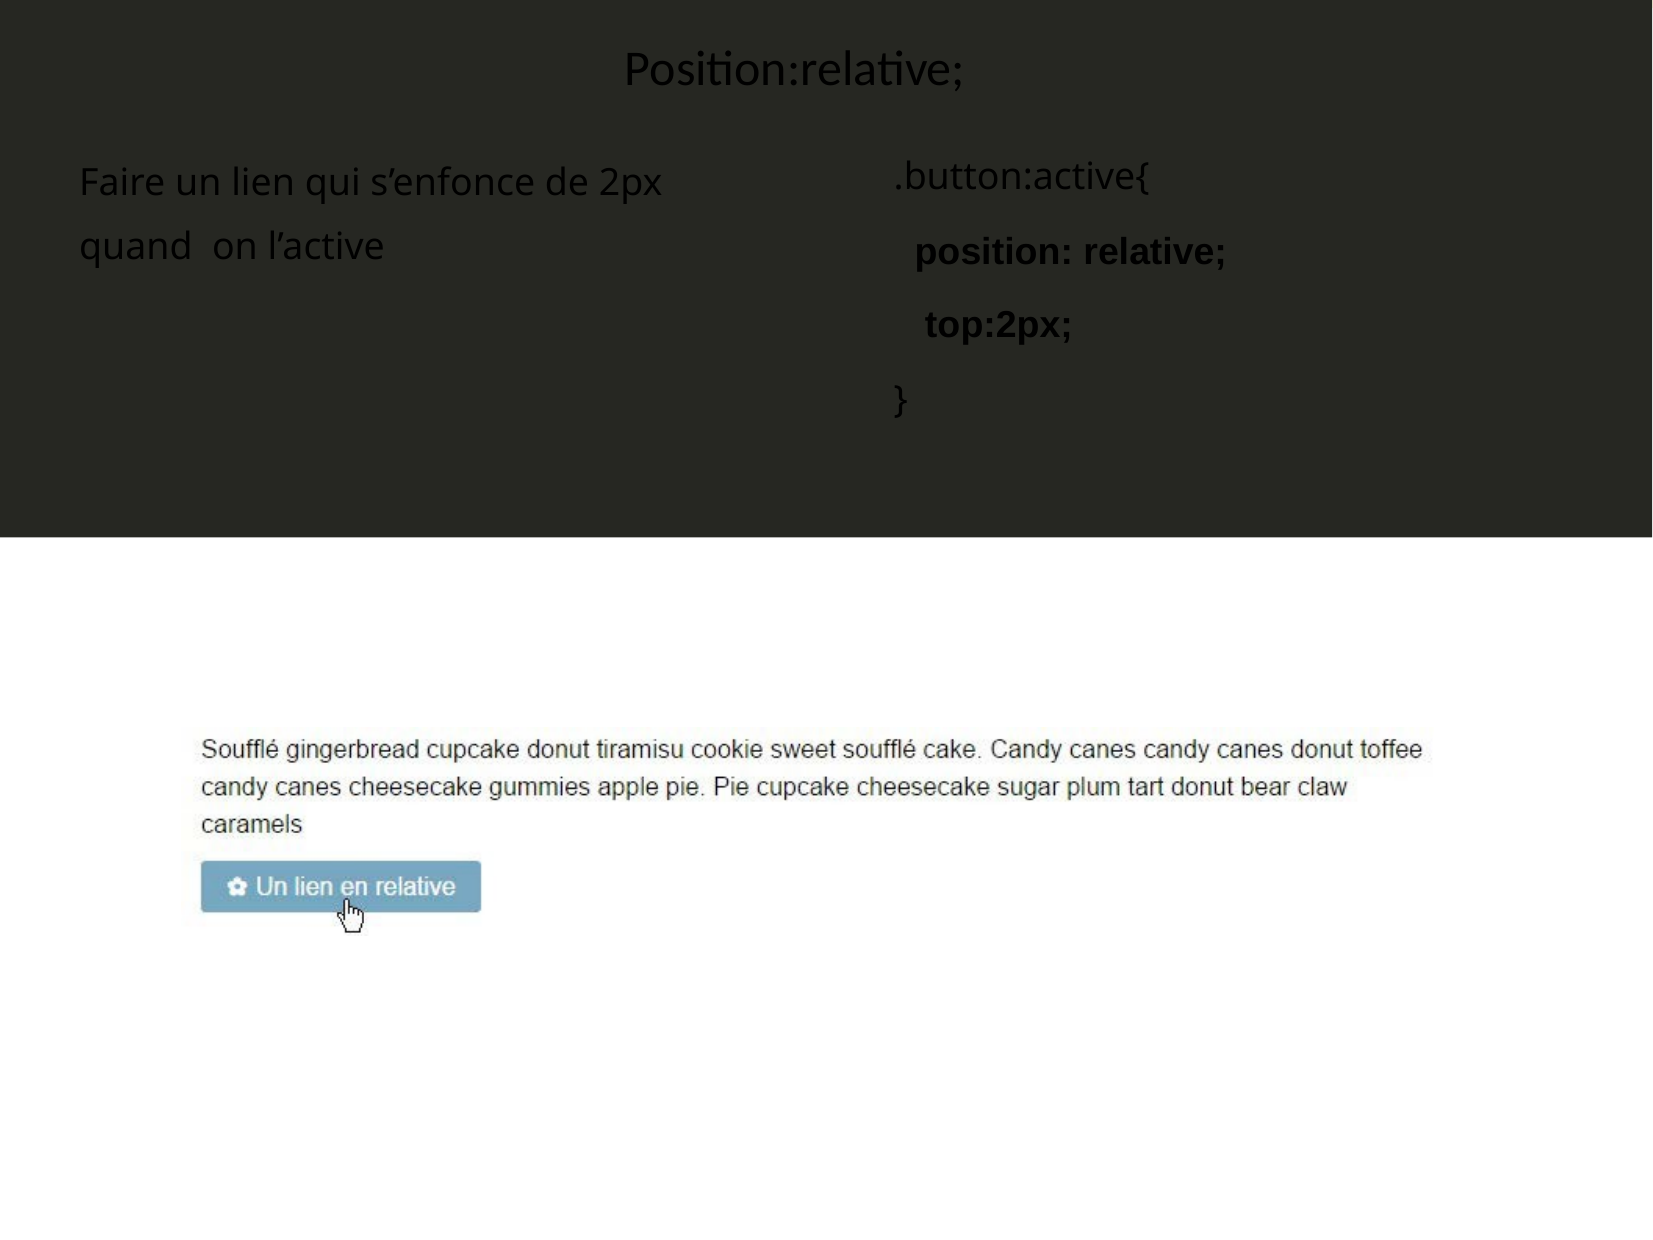

# Position:relative;
Faire un lien qui s’enfonce de 2px quand on l’active
.button:active{
position: relative; top:2px;
}